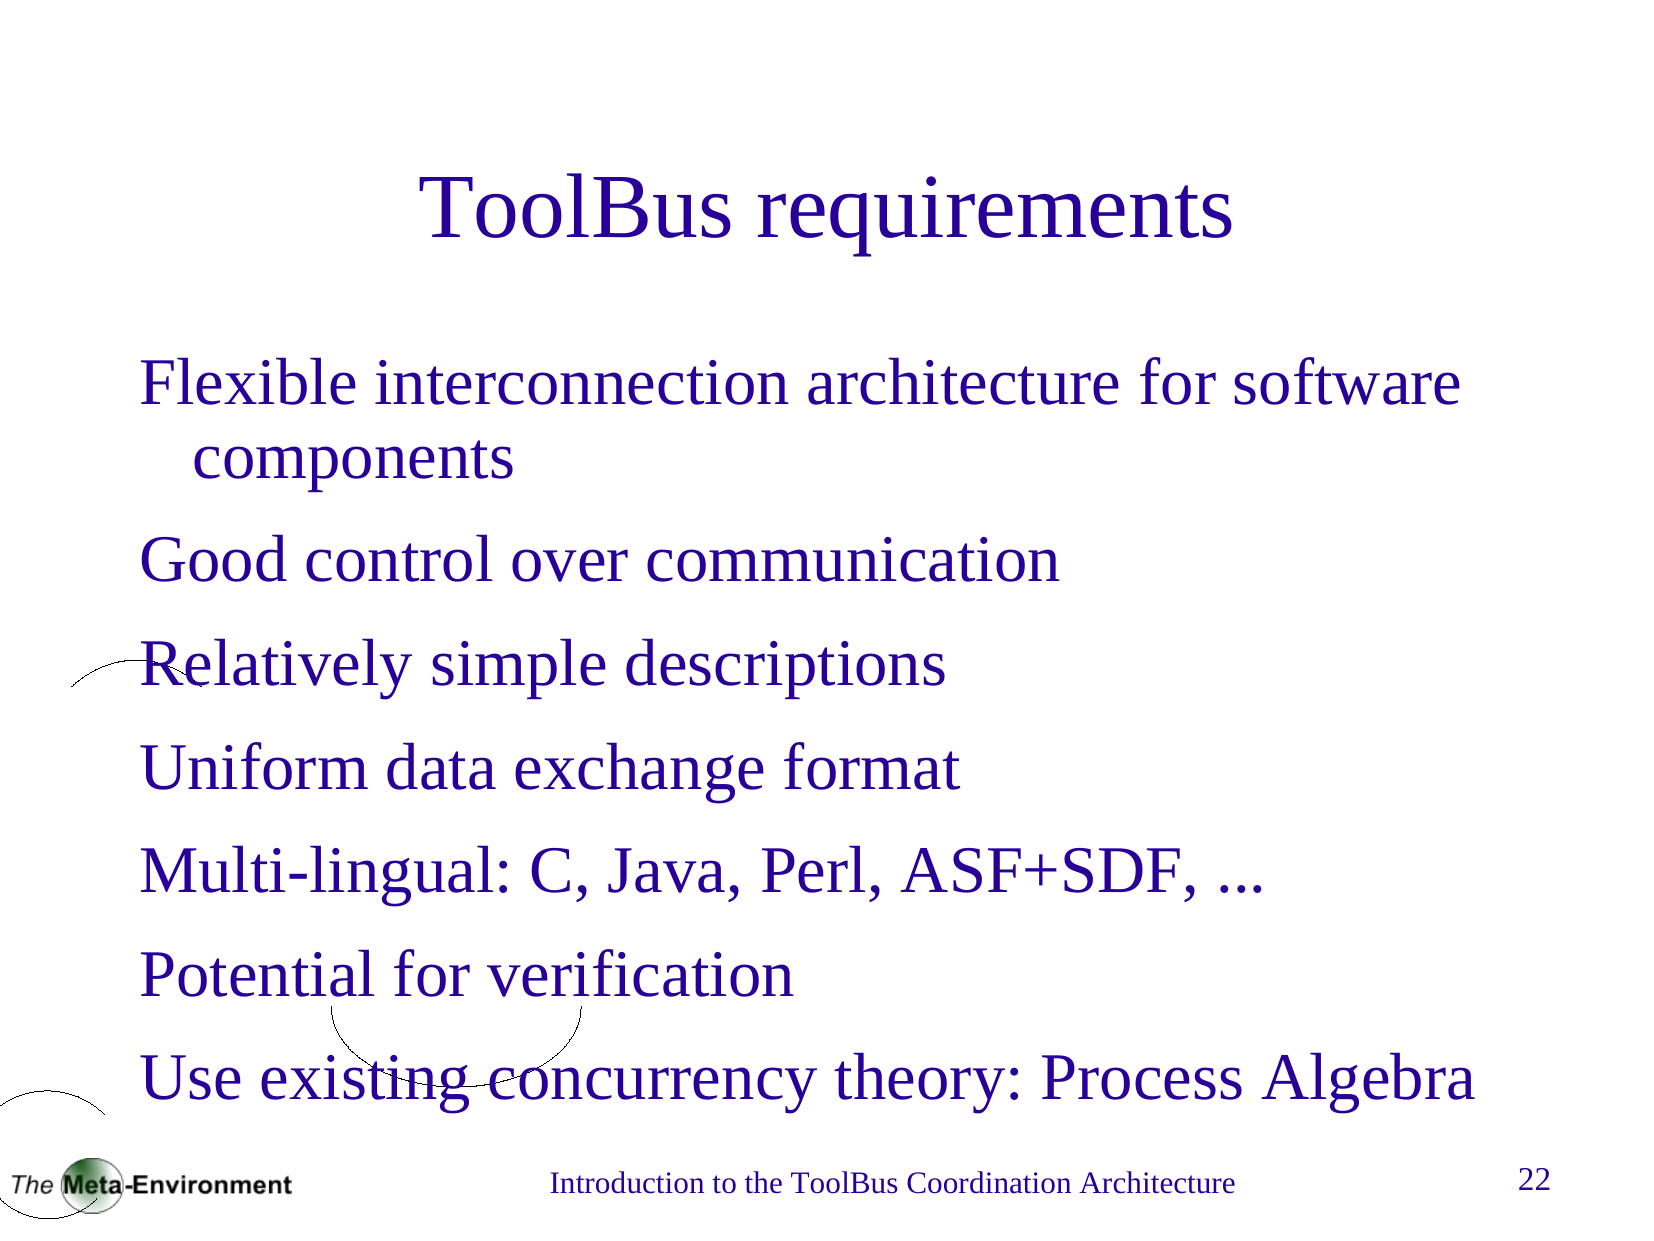

# ToolBus requirements
Flexible interconnection architecture for software components
Good control over communication
Relatively simple descriptions
Uniform data exchange format
Multi-lingual: C, Java, Perl, ASF+SDF, ...
Potential for verification
Use existing concurrency theory: Process Algebra